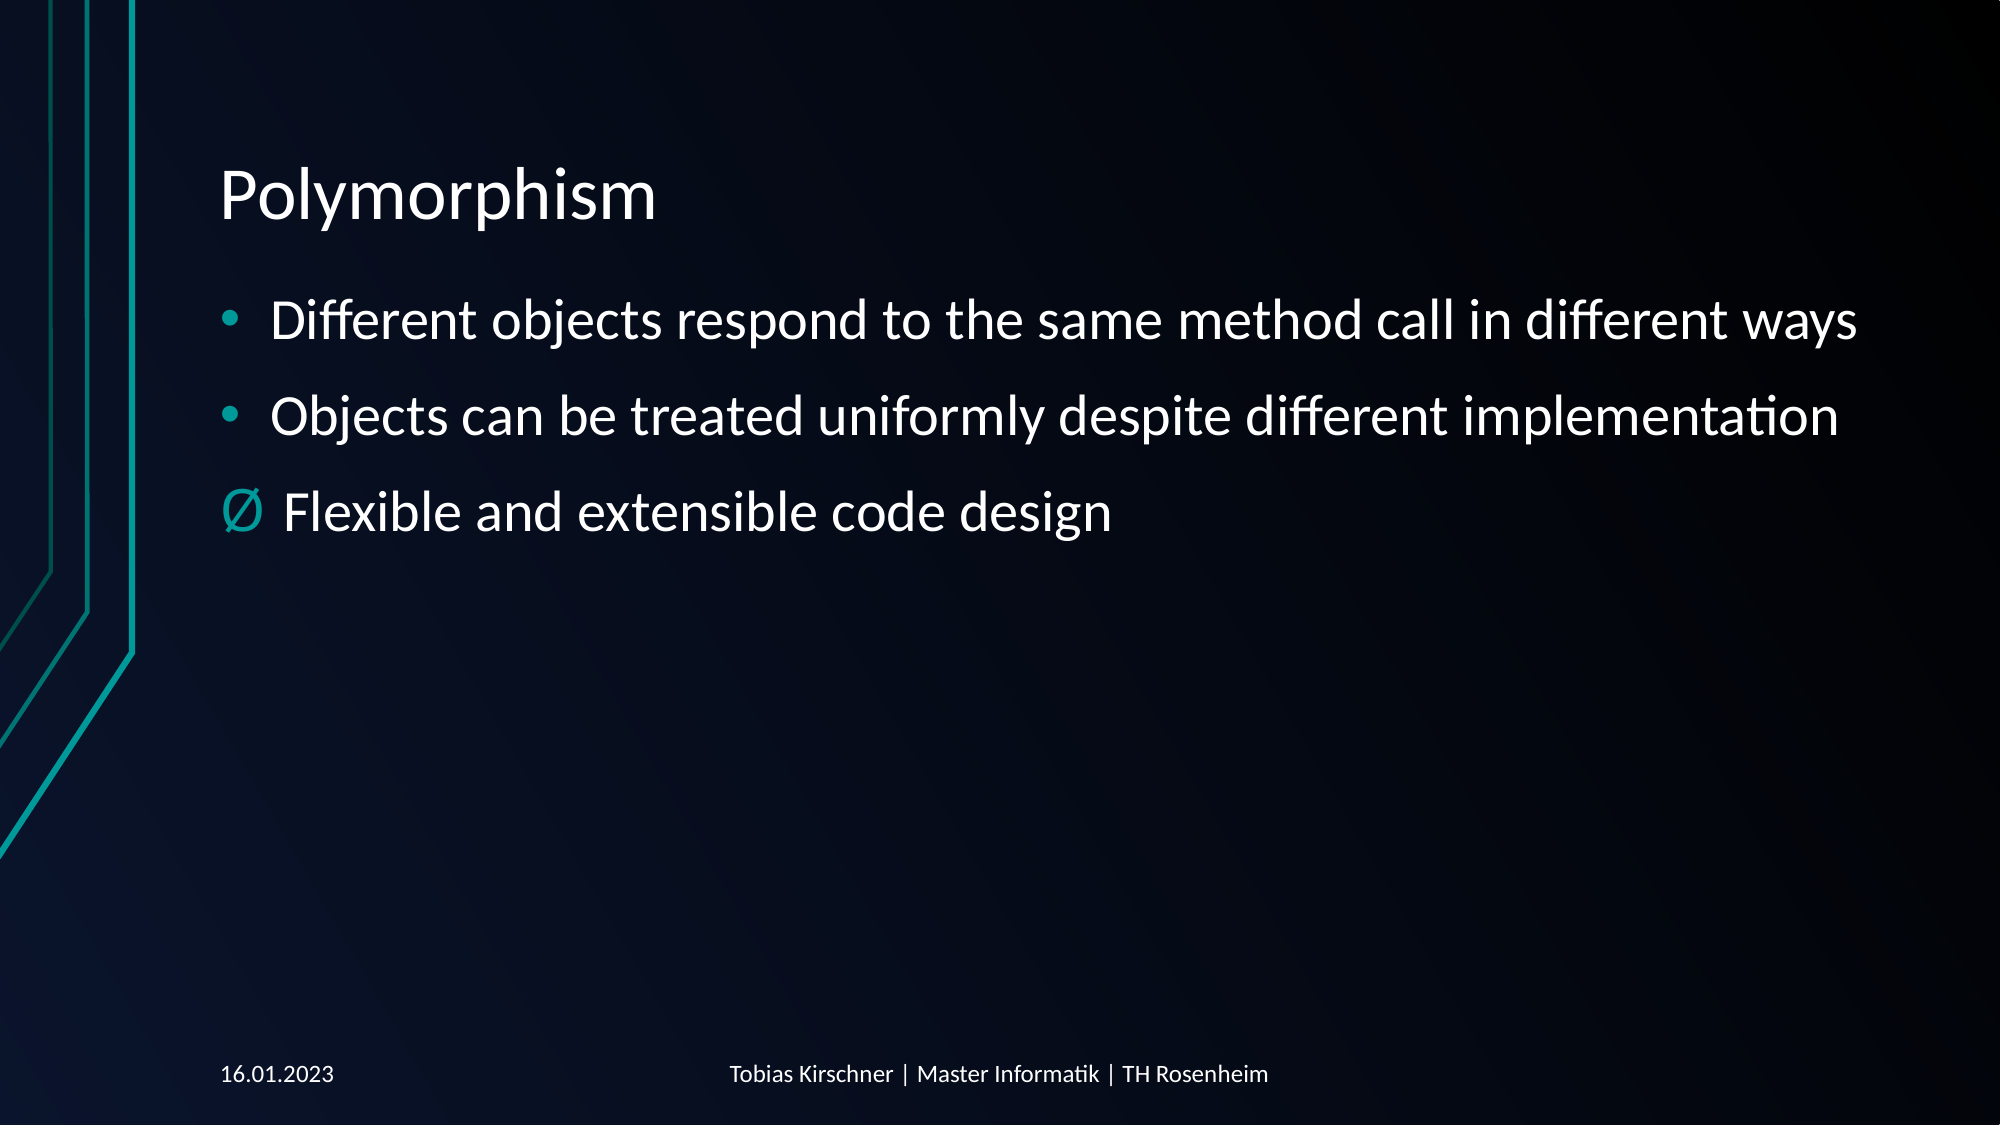

# Polymorphism
Different objects respond to the same method call in different ways
Objects can be treated uniformly despite different implementation
 Flexible and extensible code design
16.01.2023
Tobias Kirschner | Master Informatik | TH Rosenheim